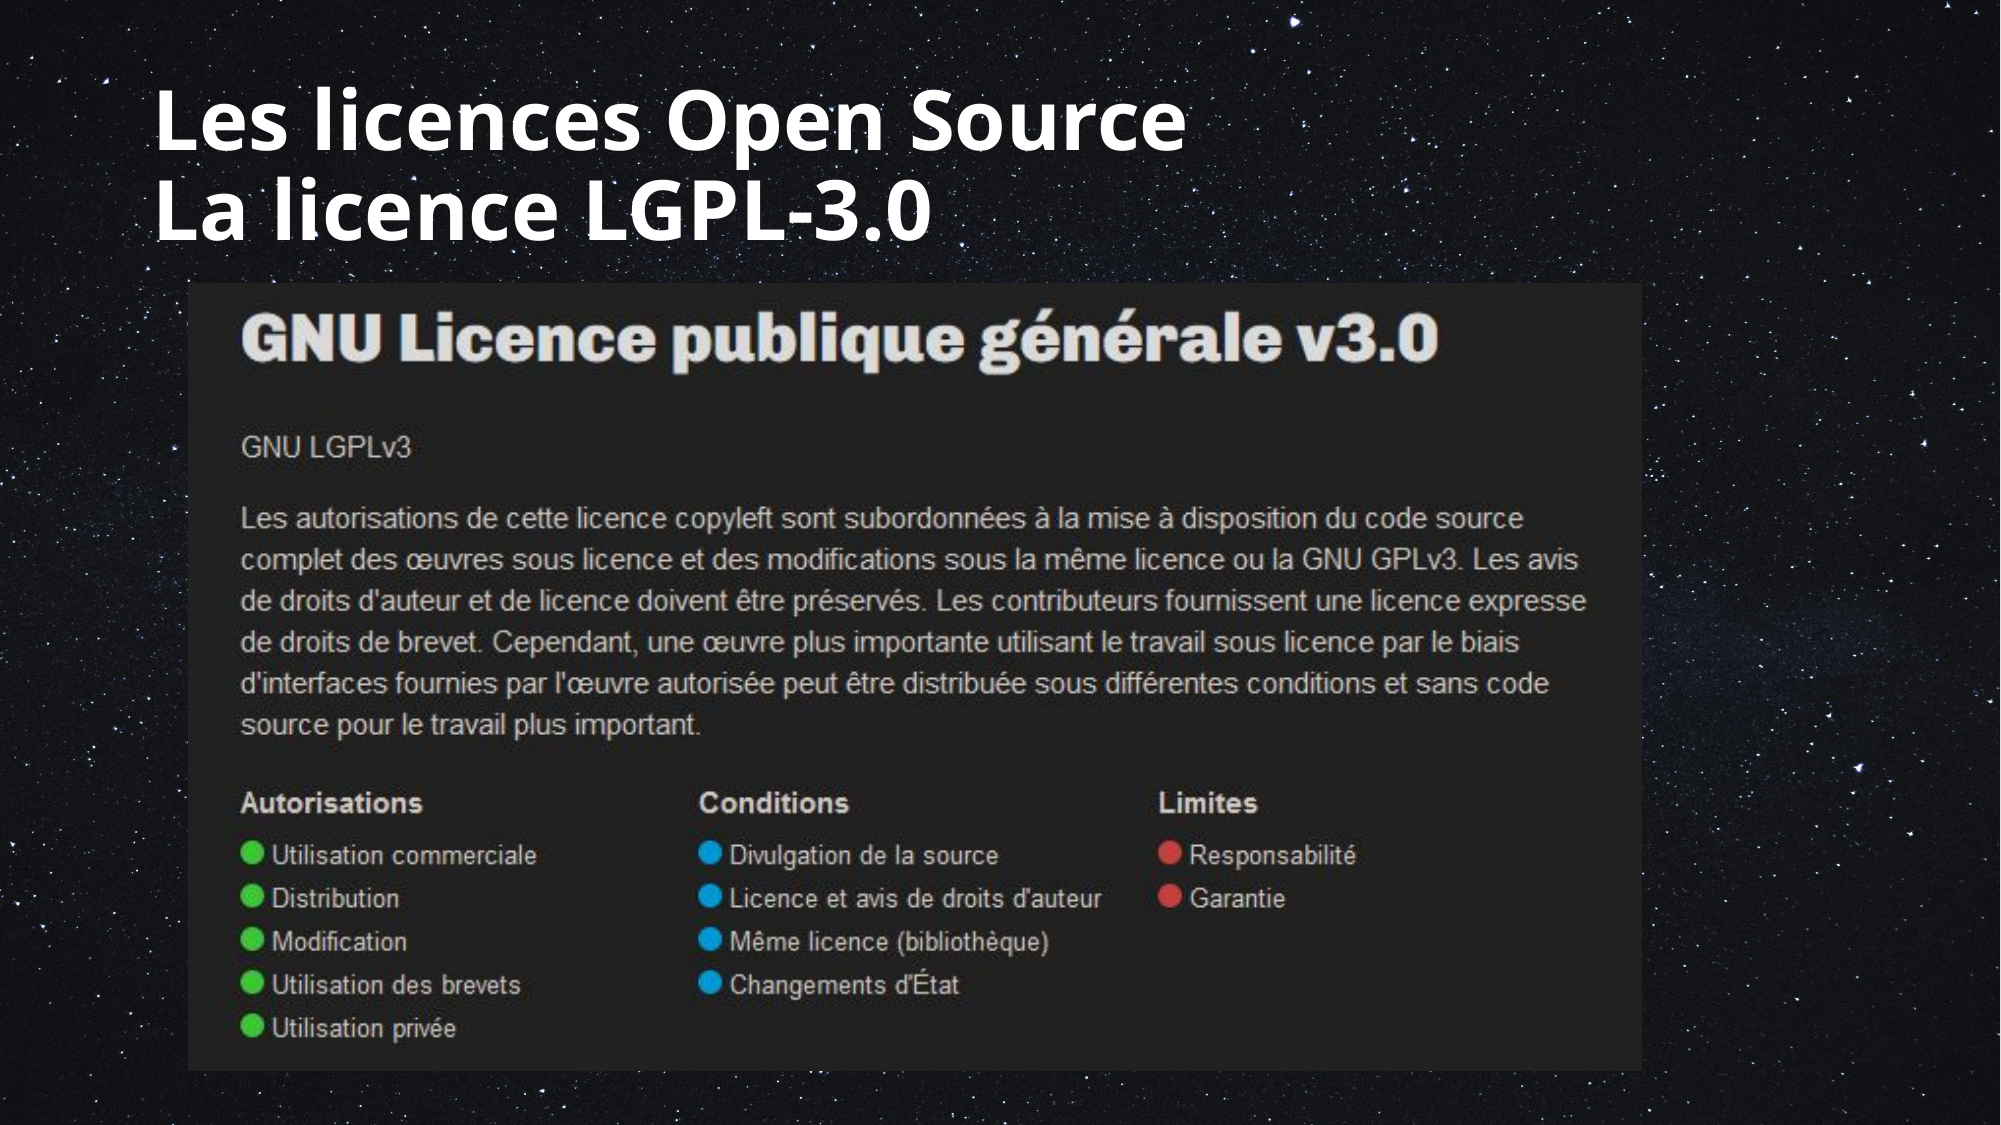

# Les licences Open Source La licence LGPL-3.0